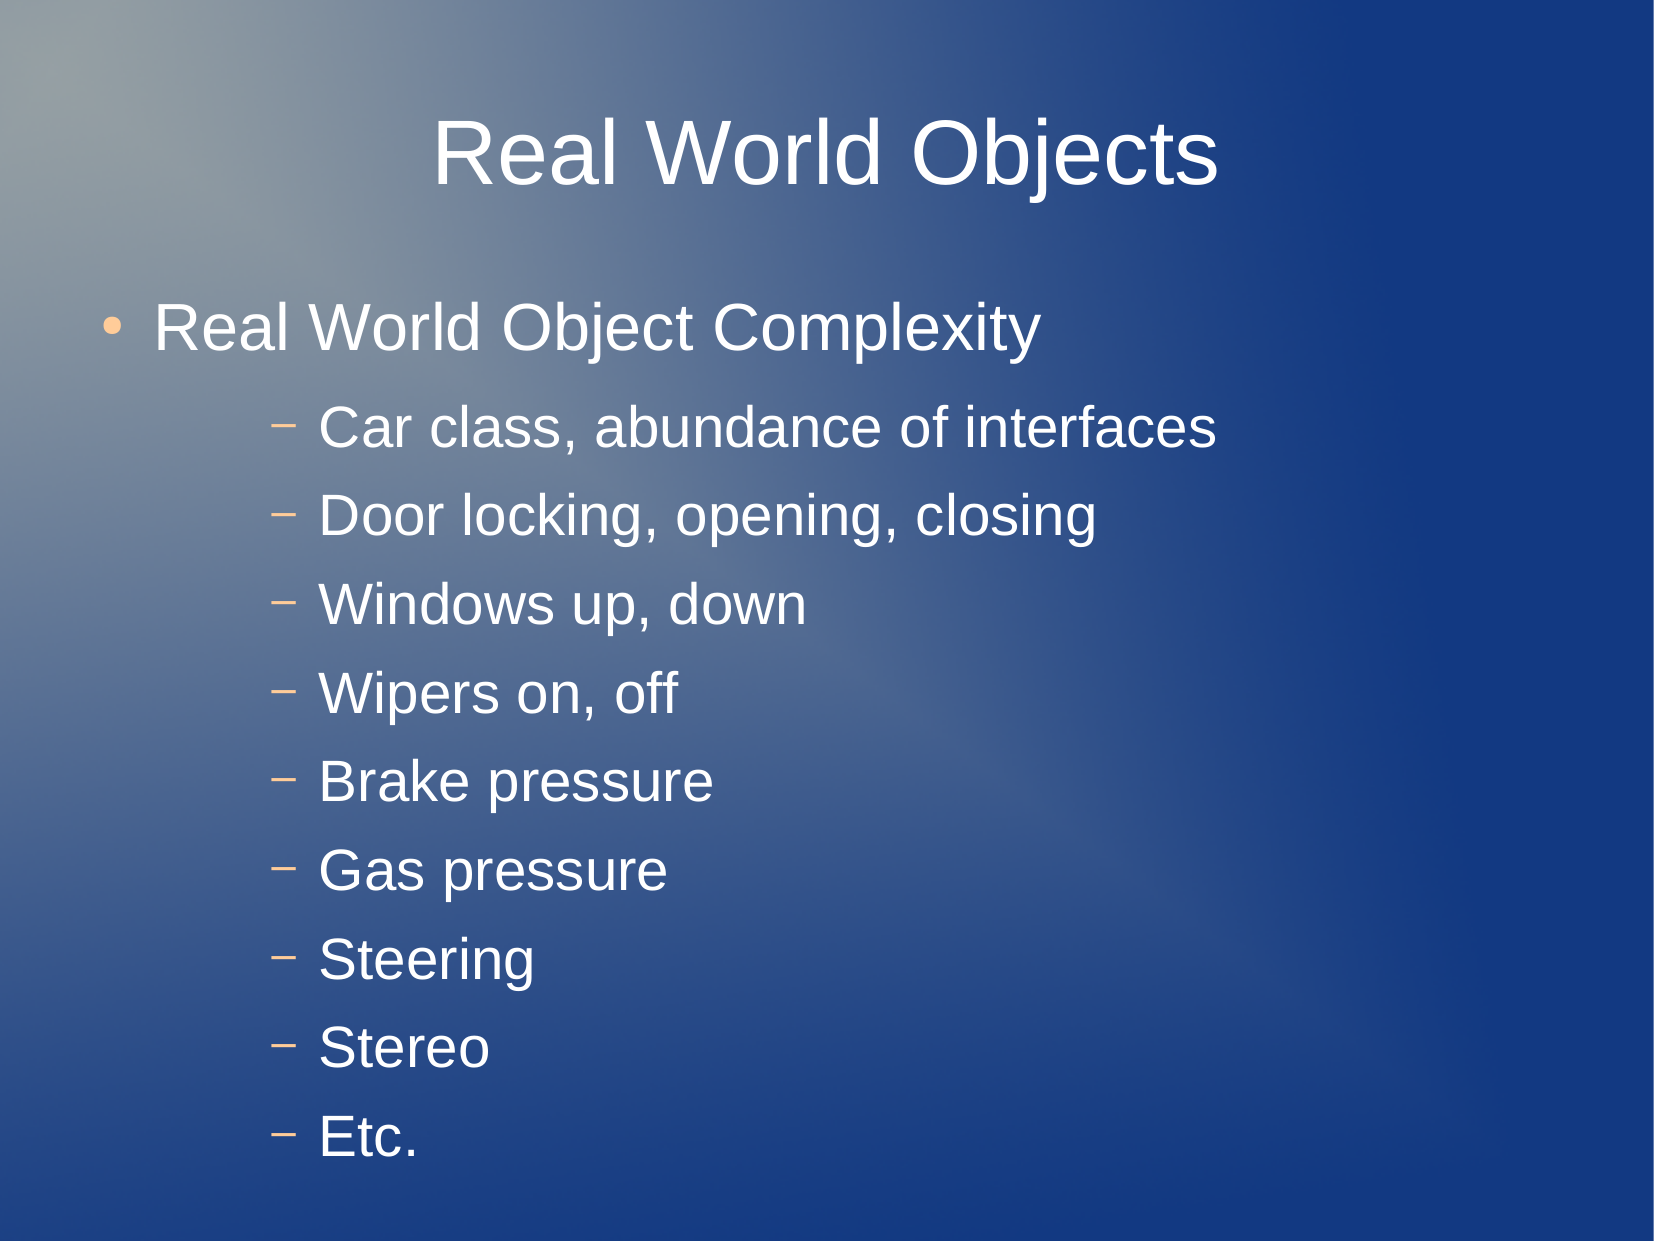

# Real World Objects
Real World Object Complexity
Car class, abundance of interfaces
Door locking, opening, closing
Windows up, down
Wipers on, off
Brake pressure
Gas pressure
Steering
Stereo
Etc.